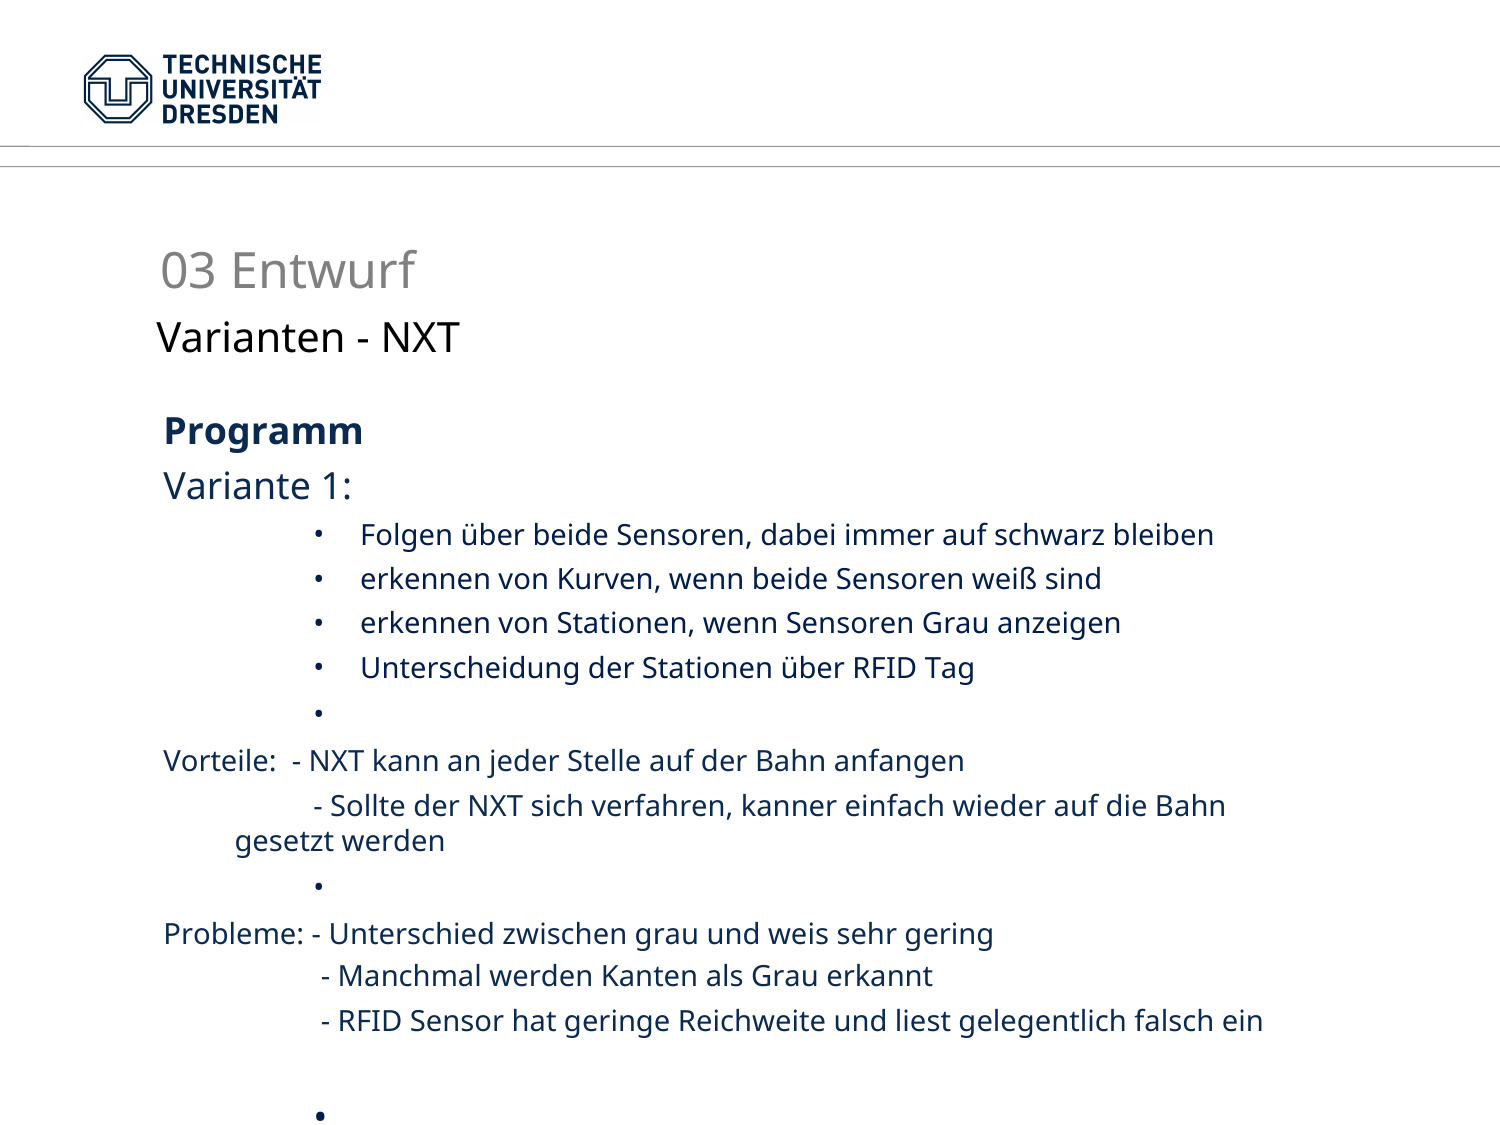

03 Entwurf
Varianten - NXT
Programm
Variante 1:
Folgen über beide Sensoren, dabei immer auf schwarz bleiben
erkennen von Kurven, wenn beide Sensoren weiß sind
erkennen von Stationen, wenn Sensoren Grau anzeigen
Unterscheidung der Stationen über RFID Tag
Vorteile: - NXT kann an jeder Stelle auf der Bahn anfangen
		- Sollte der NXT sich verfahren, kanner einfach wieder auf die Bahn 		 gesetzt werden
Probleme: - Unterschied zwischen grau und weis sehr gering
		 - Manchmal werden Kanten als Grau erkannt
		 - RFID Sensor hat geringe Reichweite und liest gelegentlich falsch ein